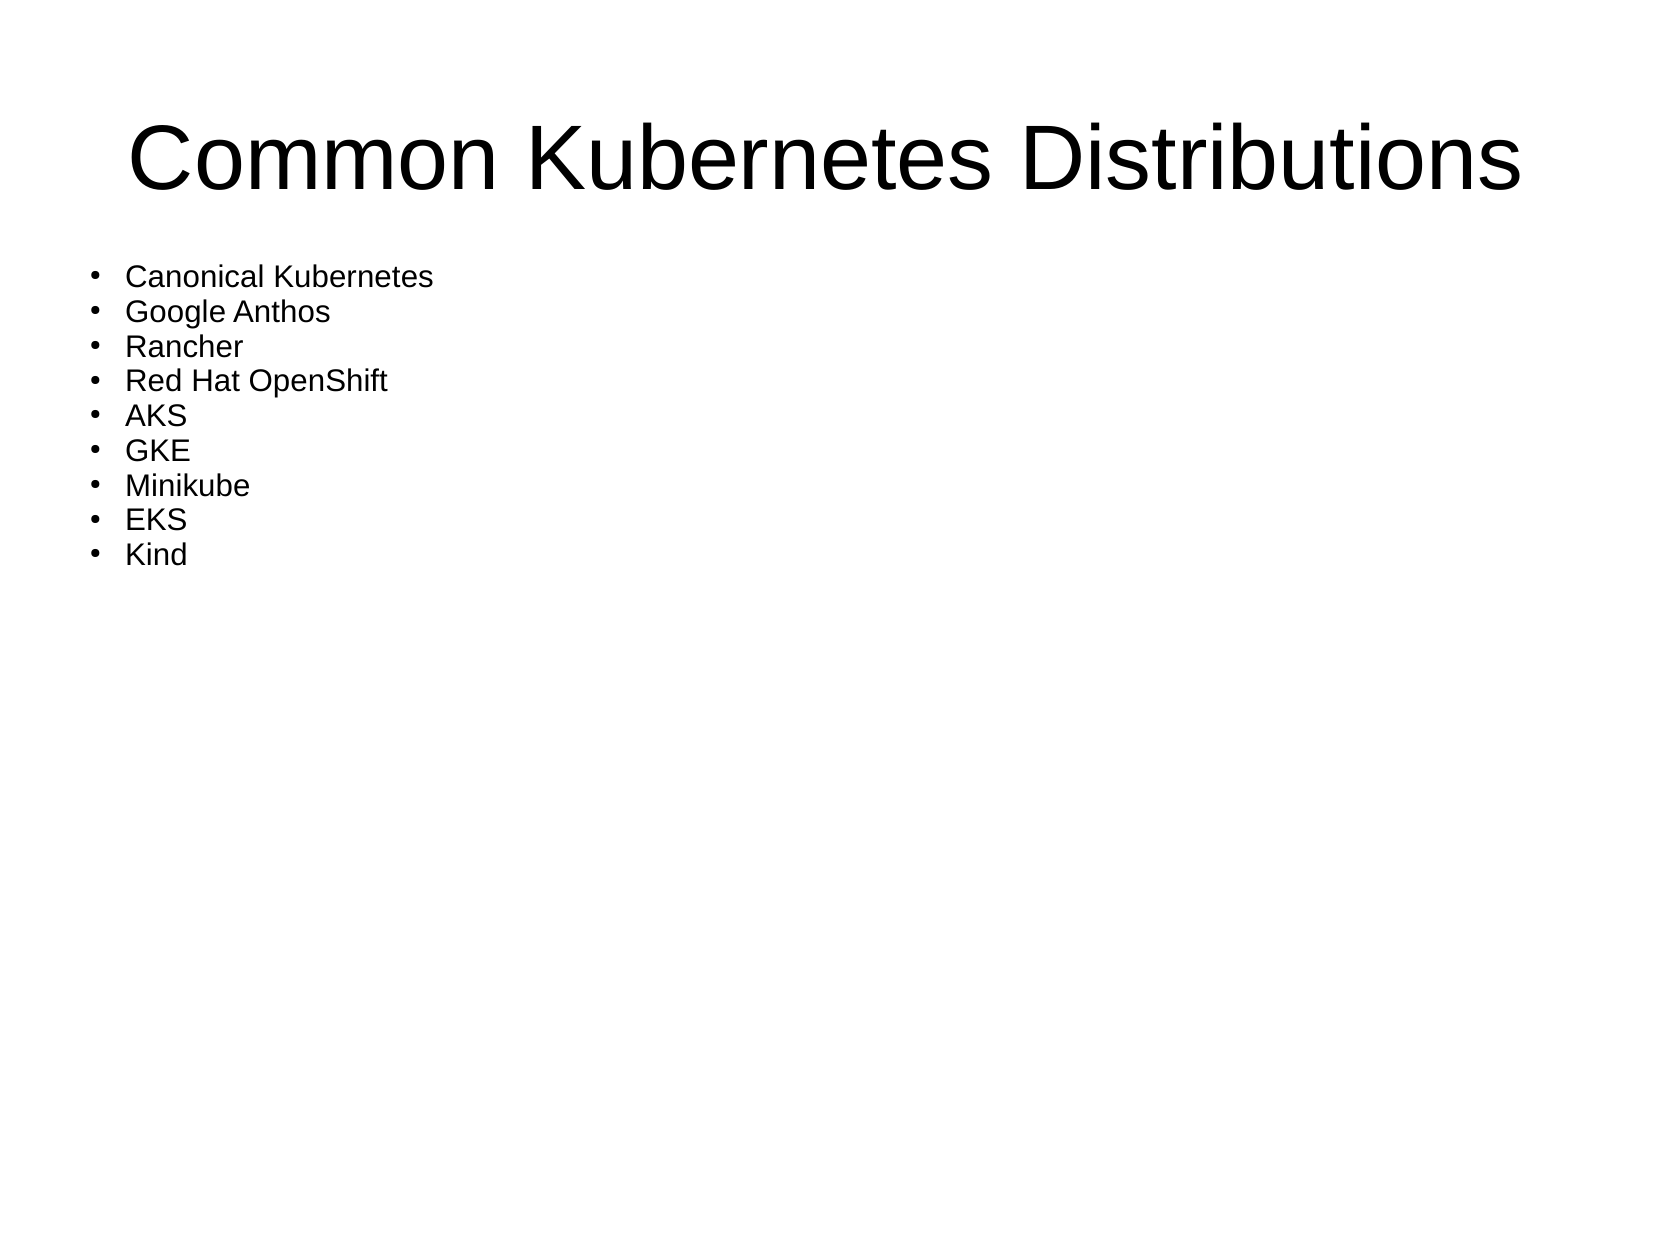

# Common Kubernetes Distributions
Canonical Kubernetes
Google Anthos
Rancher
Red Hat OpenShift
AKS
GKE
Minikube
EKS
Kind